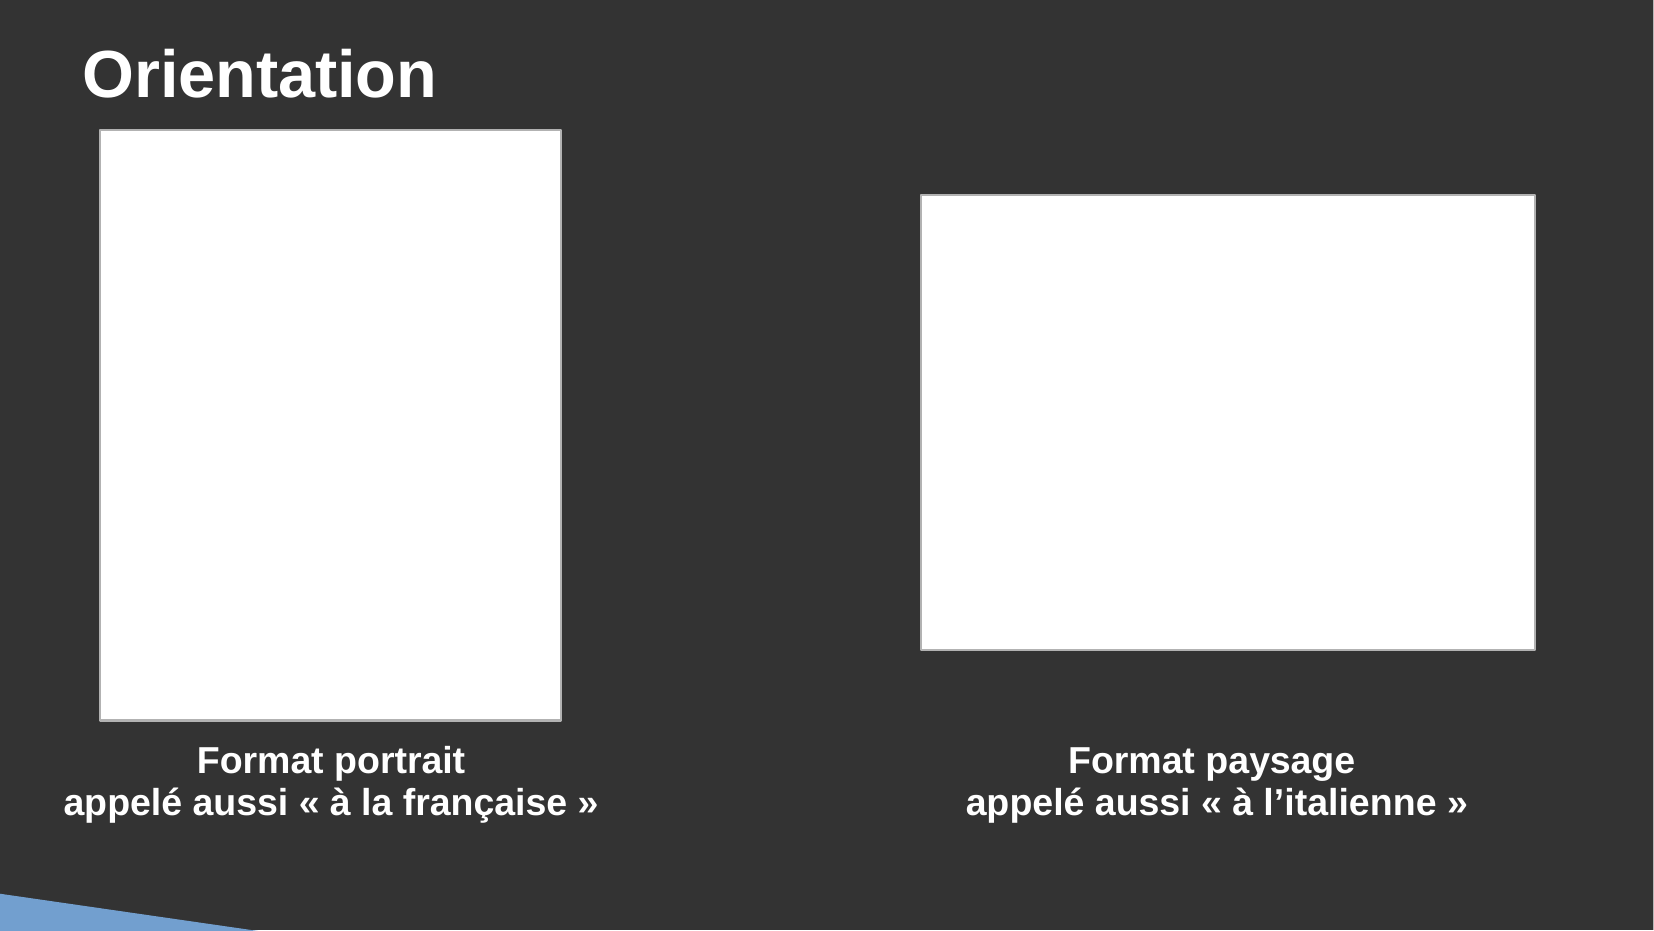

# Orientation
Format portrait
appelé aussi « à la française »
Format paysage
appelé aussi « à l’italienne »